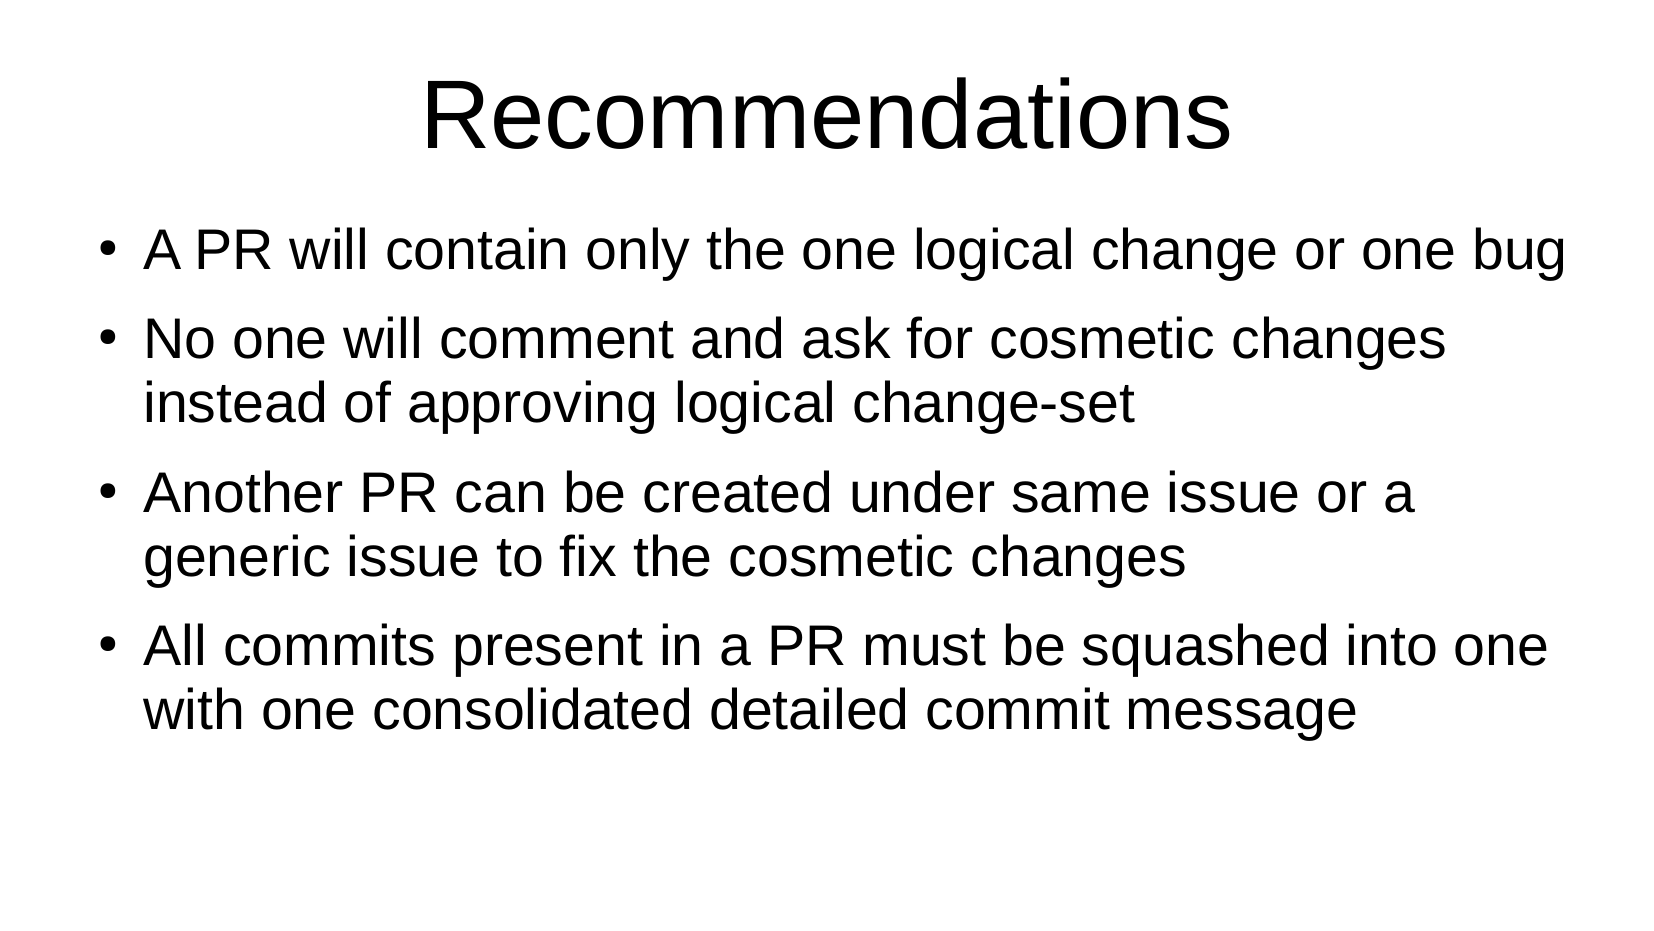

# Recommendations
A PR will contain only the one logical change or one bug
No one will comment and ask for cosmetic changes instead of approving logical change-set
Another PR can be created under same issue or a generic issue to fix the cosmetic changes
All commits present in a PR must be squashed into one with one consolidated detailed commit message